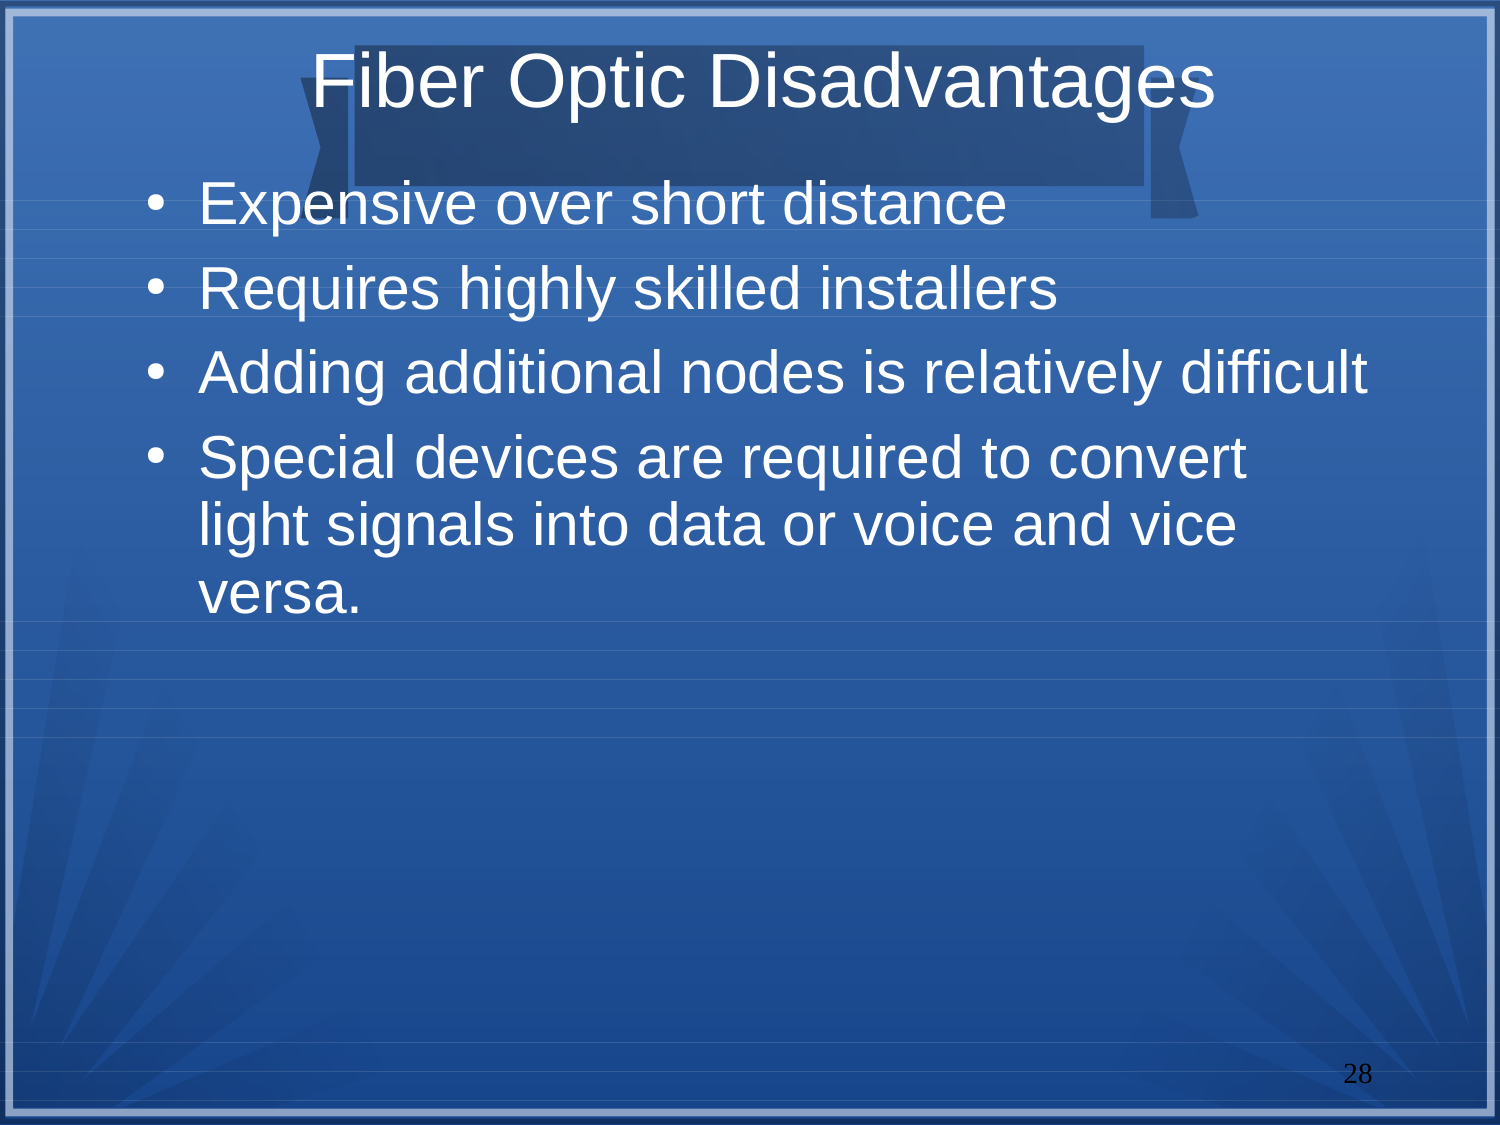

# Fiber Optic Disadvantages
Expensive over short distance
Requires highly skilled installers
Adding additional nodes is relatively difficult
Special devices are required to convert light signals into data or voice and vice versa.